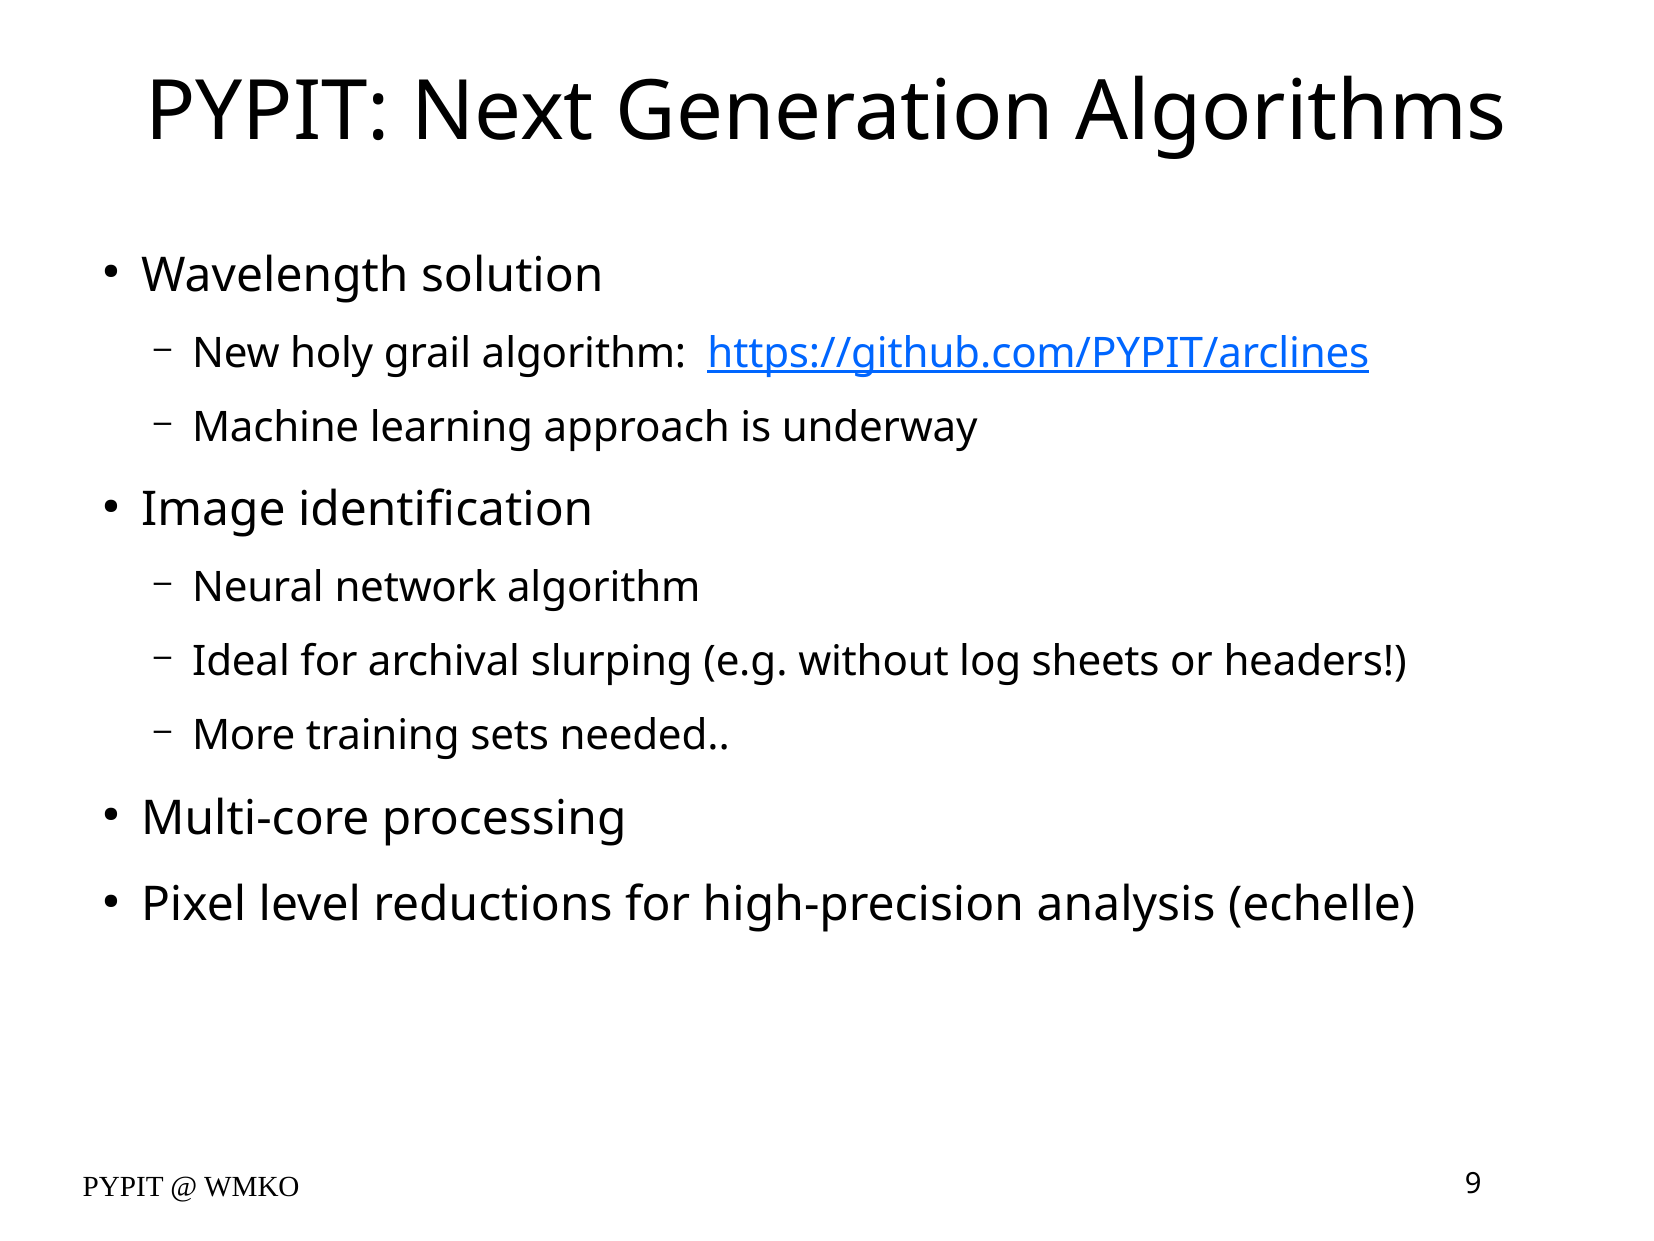

# PYPIT: Next Generation Algorithms
Wavelength solution
New holy grail algorithm: https://github.com/PYPIT/arclines
Machine learning approach is underway
Image identification
Neural network algorithm
Ideal for archival slurping (e.g. without log sheets or headers!)
More training sets needed..
Multi-core processing
Pixel level reductions for high-precision analysis (echelle)